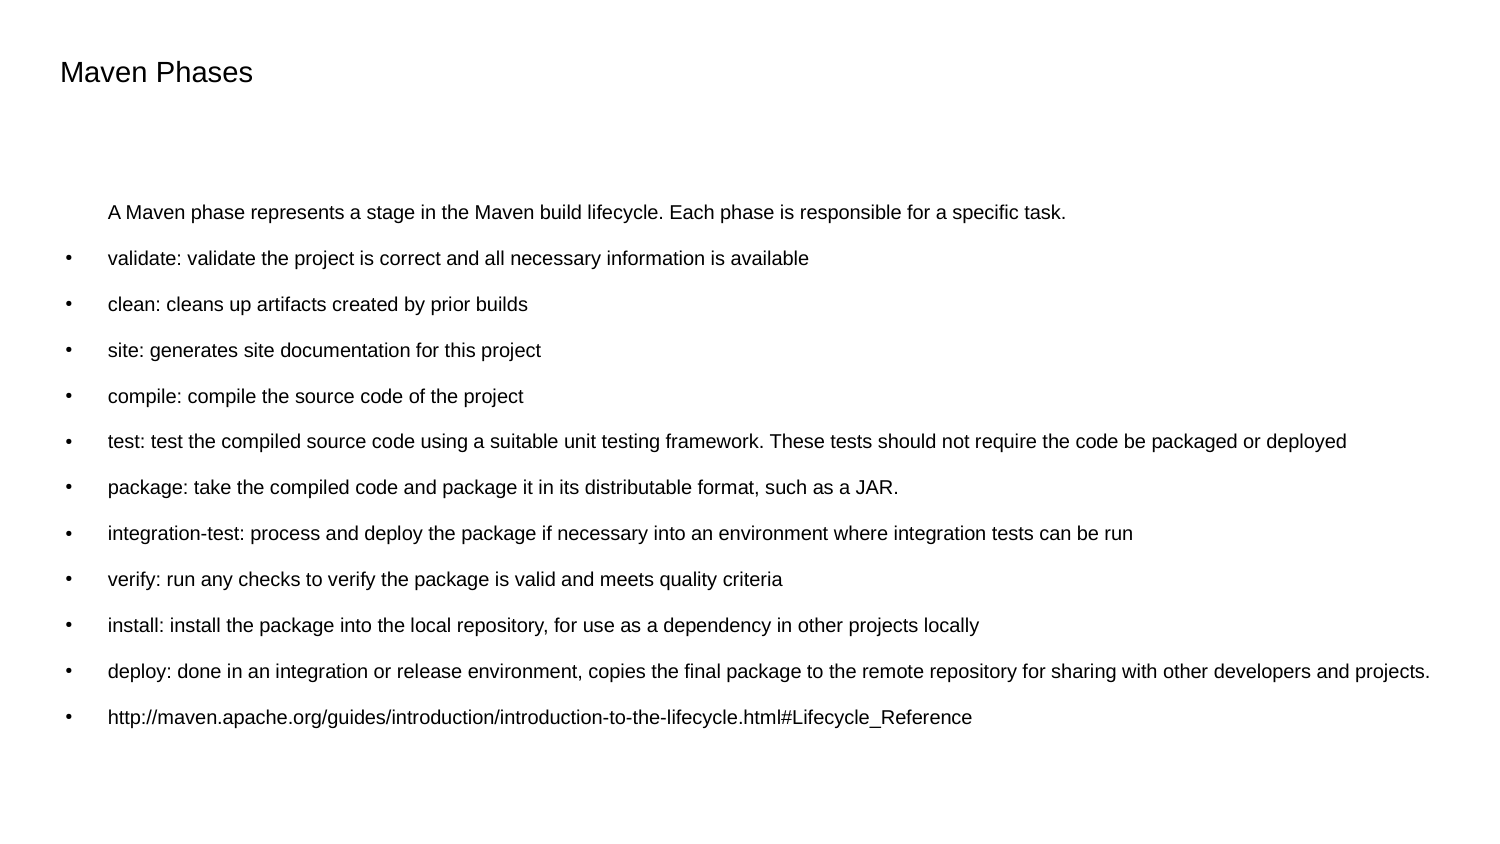

# Maven Phases
A Maven phase represents a stage in the Maven build lifecycle. Each phase is responsible for a specific task.
validate: validate the project is correct and all necessary information is available
clean: cleans up artifacts created by prior builds
site: generates site documentation for this project
compile: compile the source code of the project
test: test the compiled source code using a suitable unit testing framework. These tests should not require the code be packaged or deployed
package: take the compiled code and package it in its distributable format, such as a JAR.
integration-test: process and deploy the package if necessary into an environment where integration tests can be run
verify: run any checks to verify the package is valid and meets quality criteria
install: install the package into the local repository, for use as a dependency in other projects locally
deploy: done in an integration or release environment, copies the final package to the remote repository for sharing with other developers and projects.
http://maven.apache.org/guides/introduction/introduction-to-the-lifecycle.html#Lifecycle_Reference